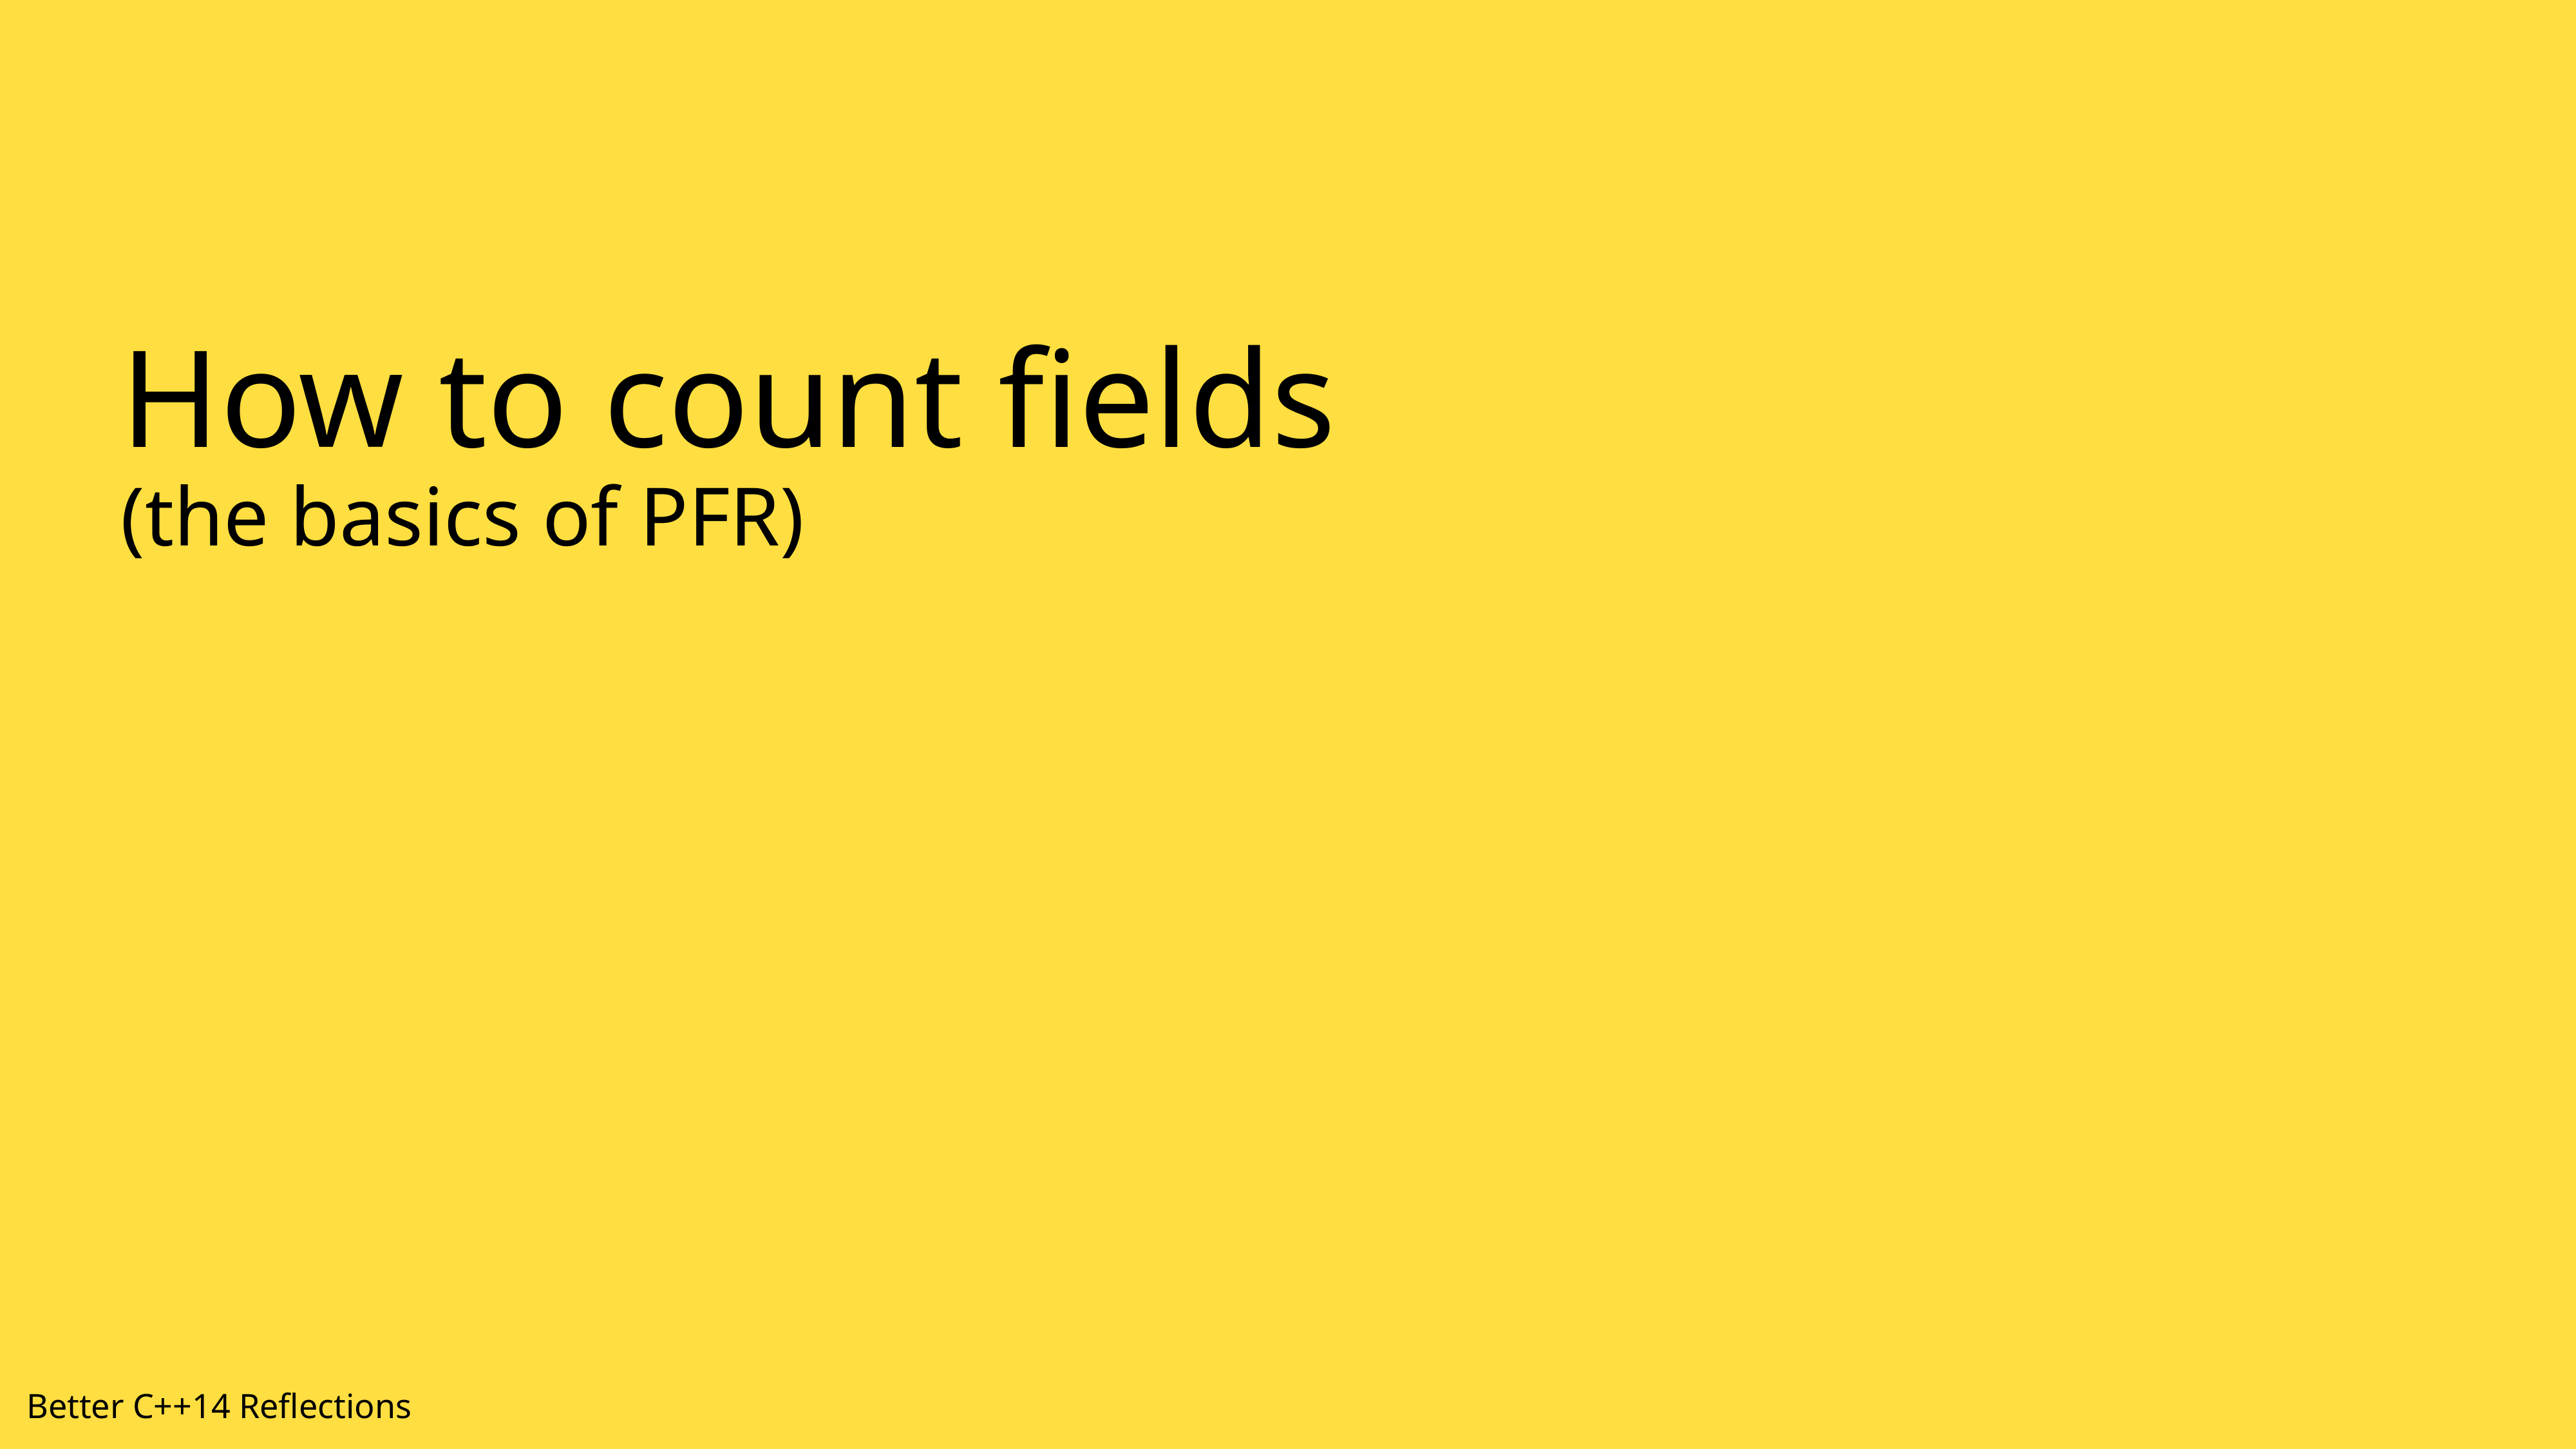

# How to count fields (the basics of PFR)
Better C++14 Reflections